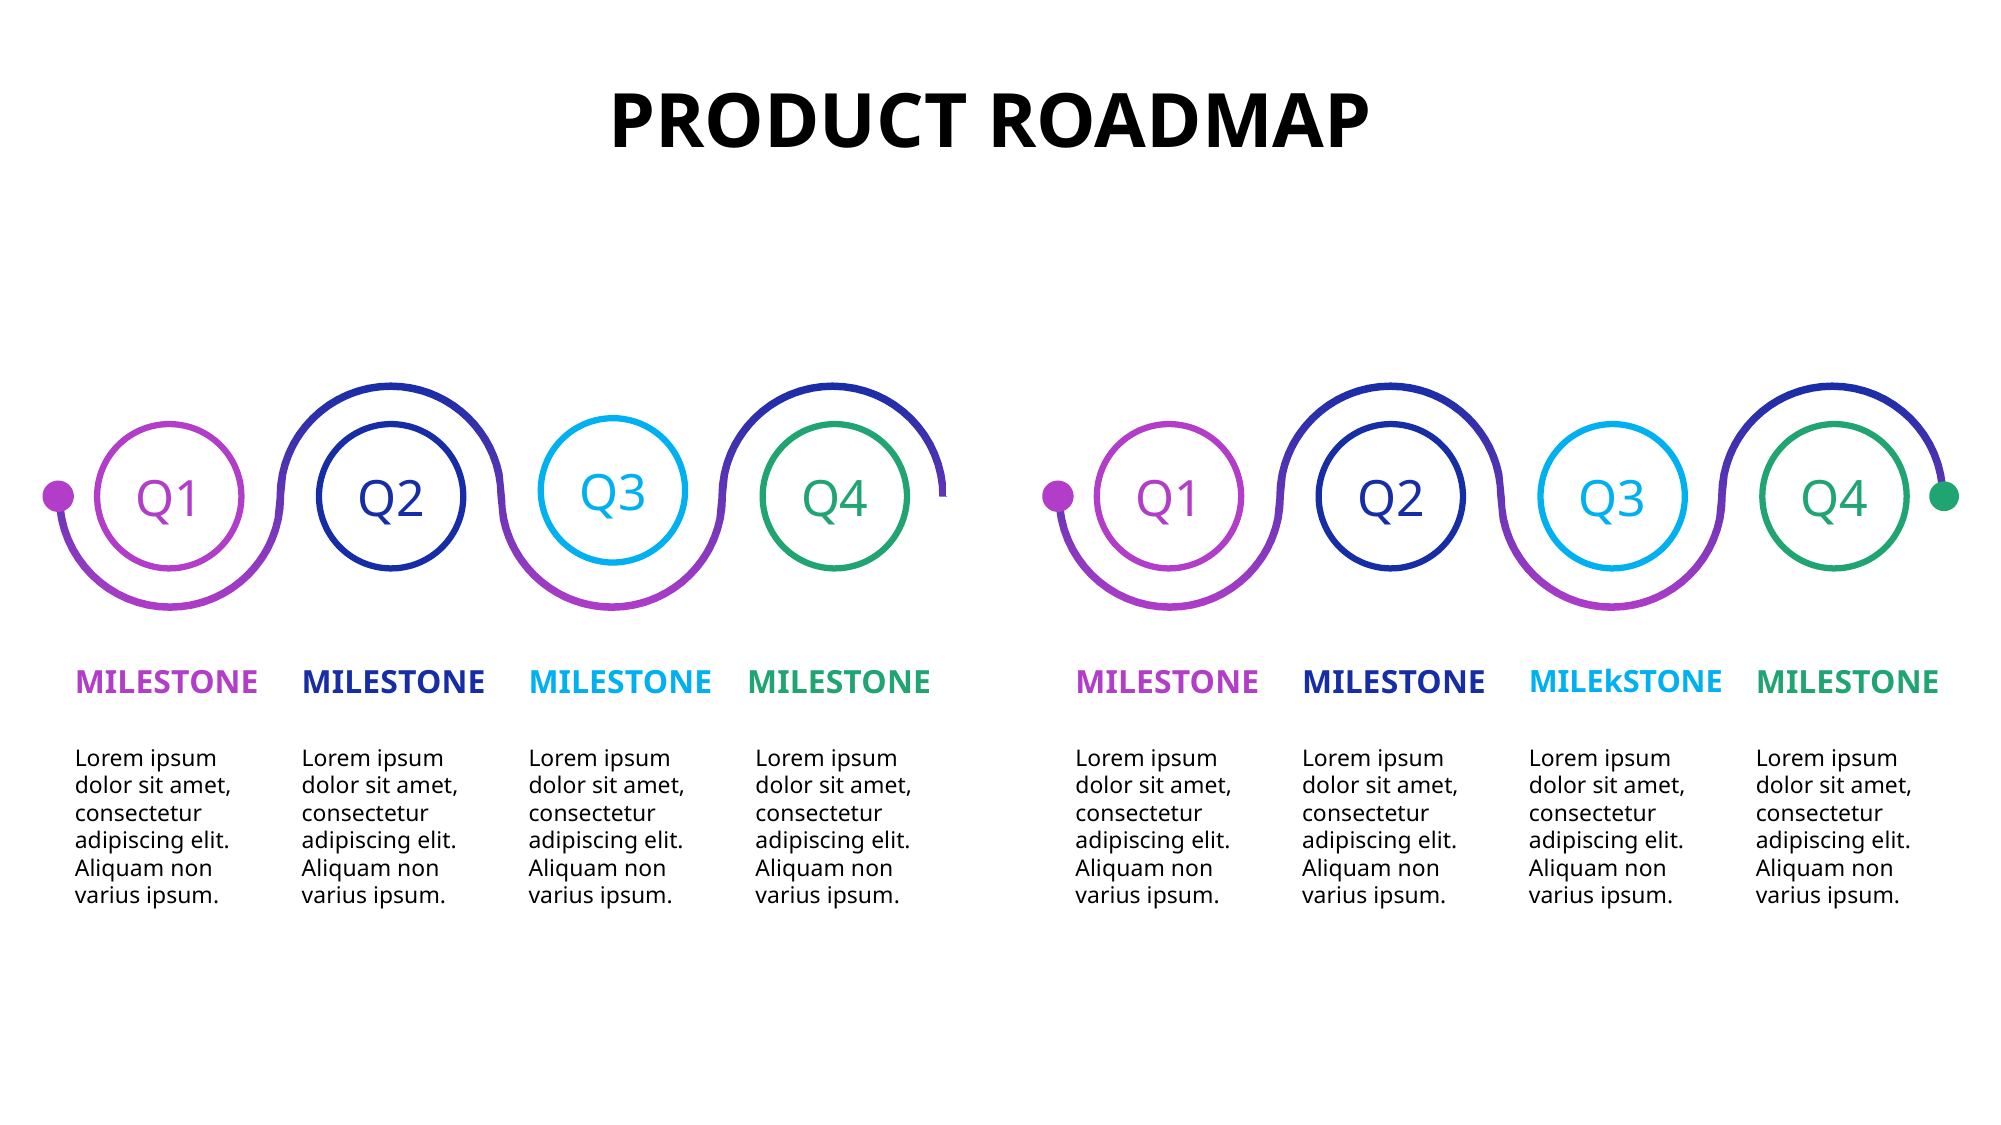

Product Roadmap
Q3
Q1
Q2
Q4
Q1
Q2
Q3
Q4
# MILESTONE
MILESTONE
MILESTONE
MILESTONE
MILESTONE
MILESTONE
MILEkSTONE
MILESTONE
Lorem ipsum dolor sit amet, consectetur adipiscing elit. Aliquam non varius ipsum.
Lorem ipsum dolor sit amet, consectetur adipiscing elit. Aliquam non varius ipsum.
Lorem ipsum dolor sit amet, consectetur adipiscing elit. Aliquam non varius ipsum.
Lorem ipsum dolor sit amet, consectetur adipiscing elit. Aliquam non varius ipsum.
Lorem ipsum dolor sit amet, consectetur adipiscing elit. Aliquam non varius ipsum.
Lorem ipsum dolor sit amet, consectetur adipiscing elit. Aliquam non varius ipsum.
Lorem ipsum dolor sit amet, consectetur adipiscing elit. Aliquam non varius ipsum.
Lorem ipsum dolor sit amet, consectetur adipiscing elit. Aliquam non varius ipsum.